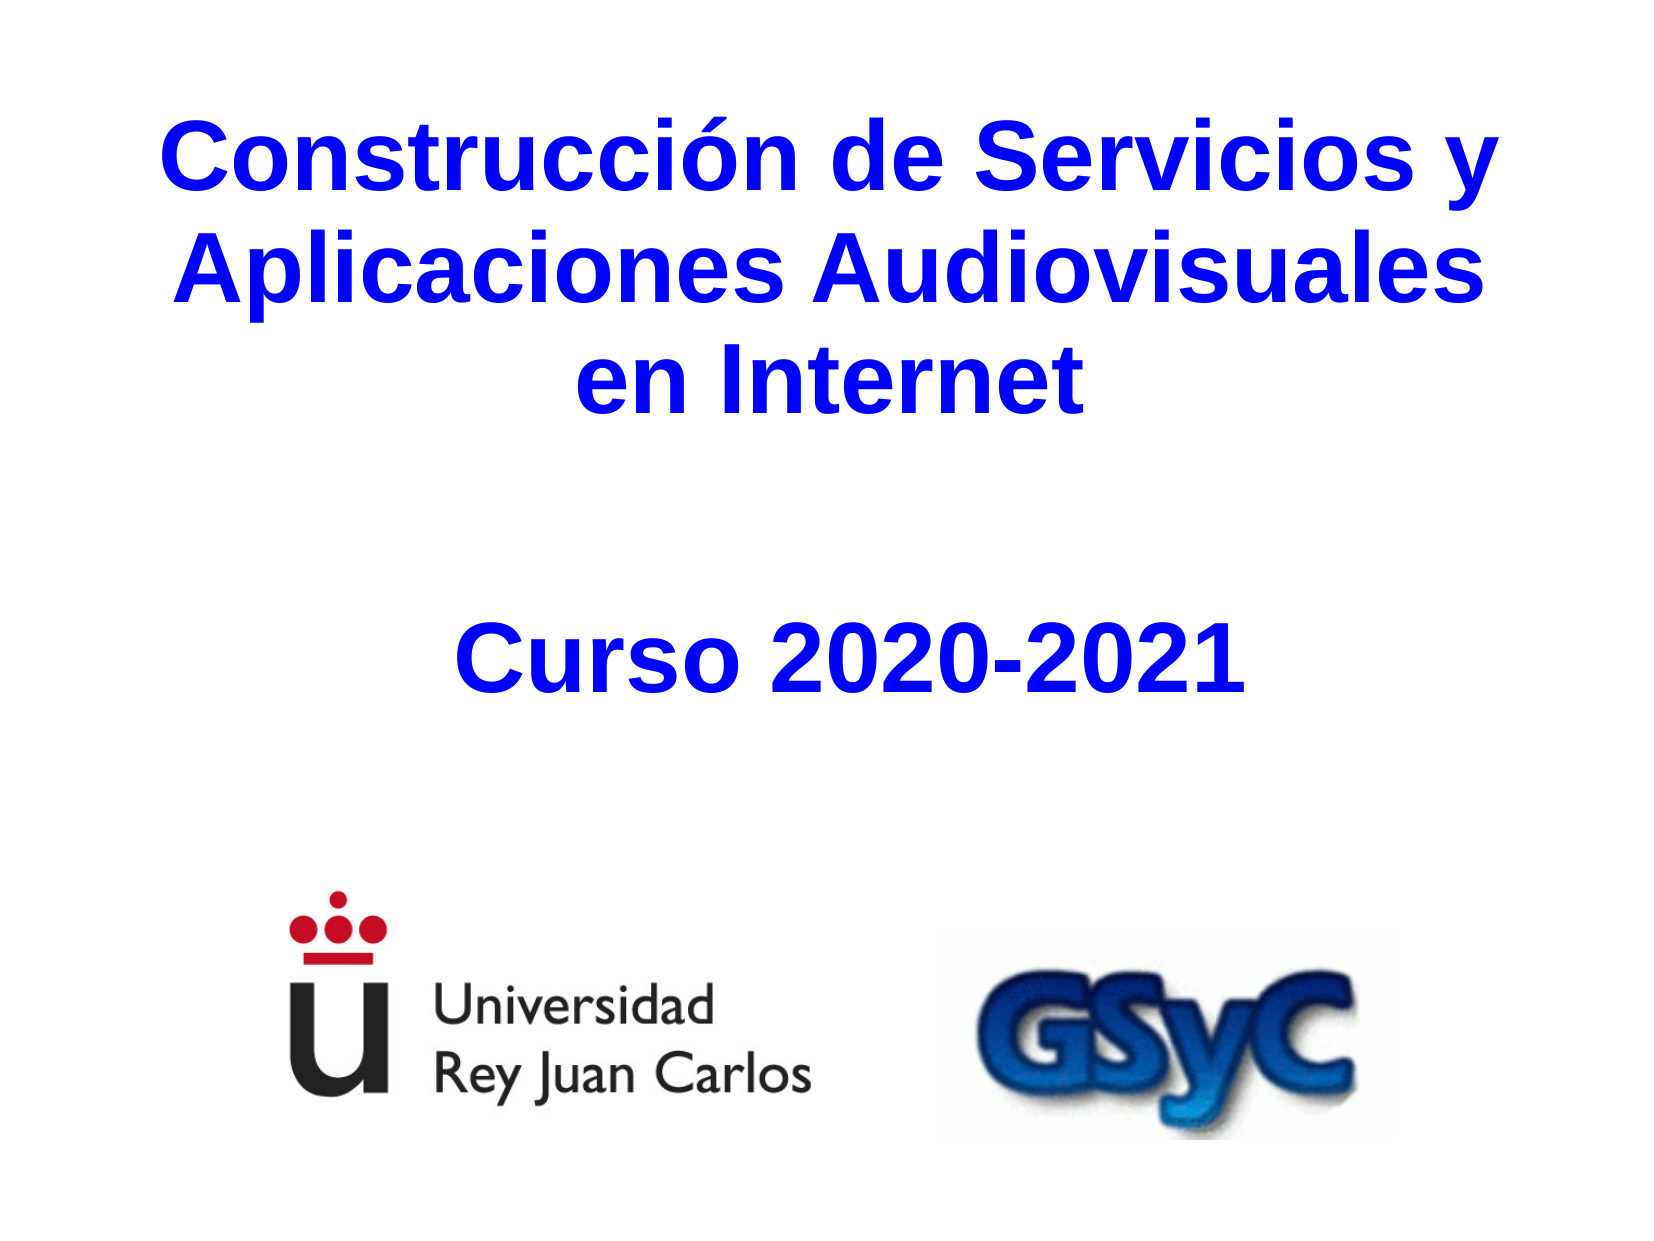

# Construcción de Servicios y Aplicaciones Audiovisuales en Internet
Curso 2020-2021